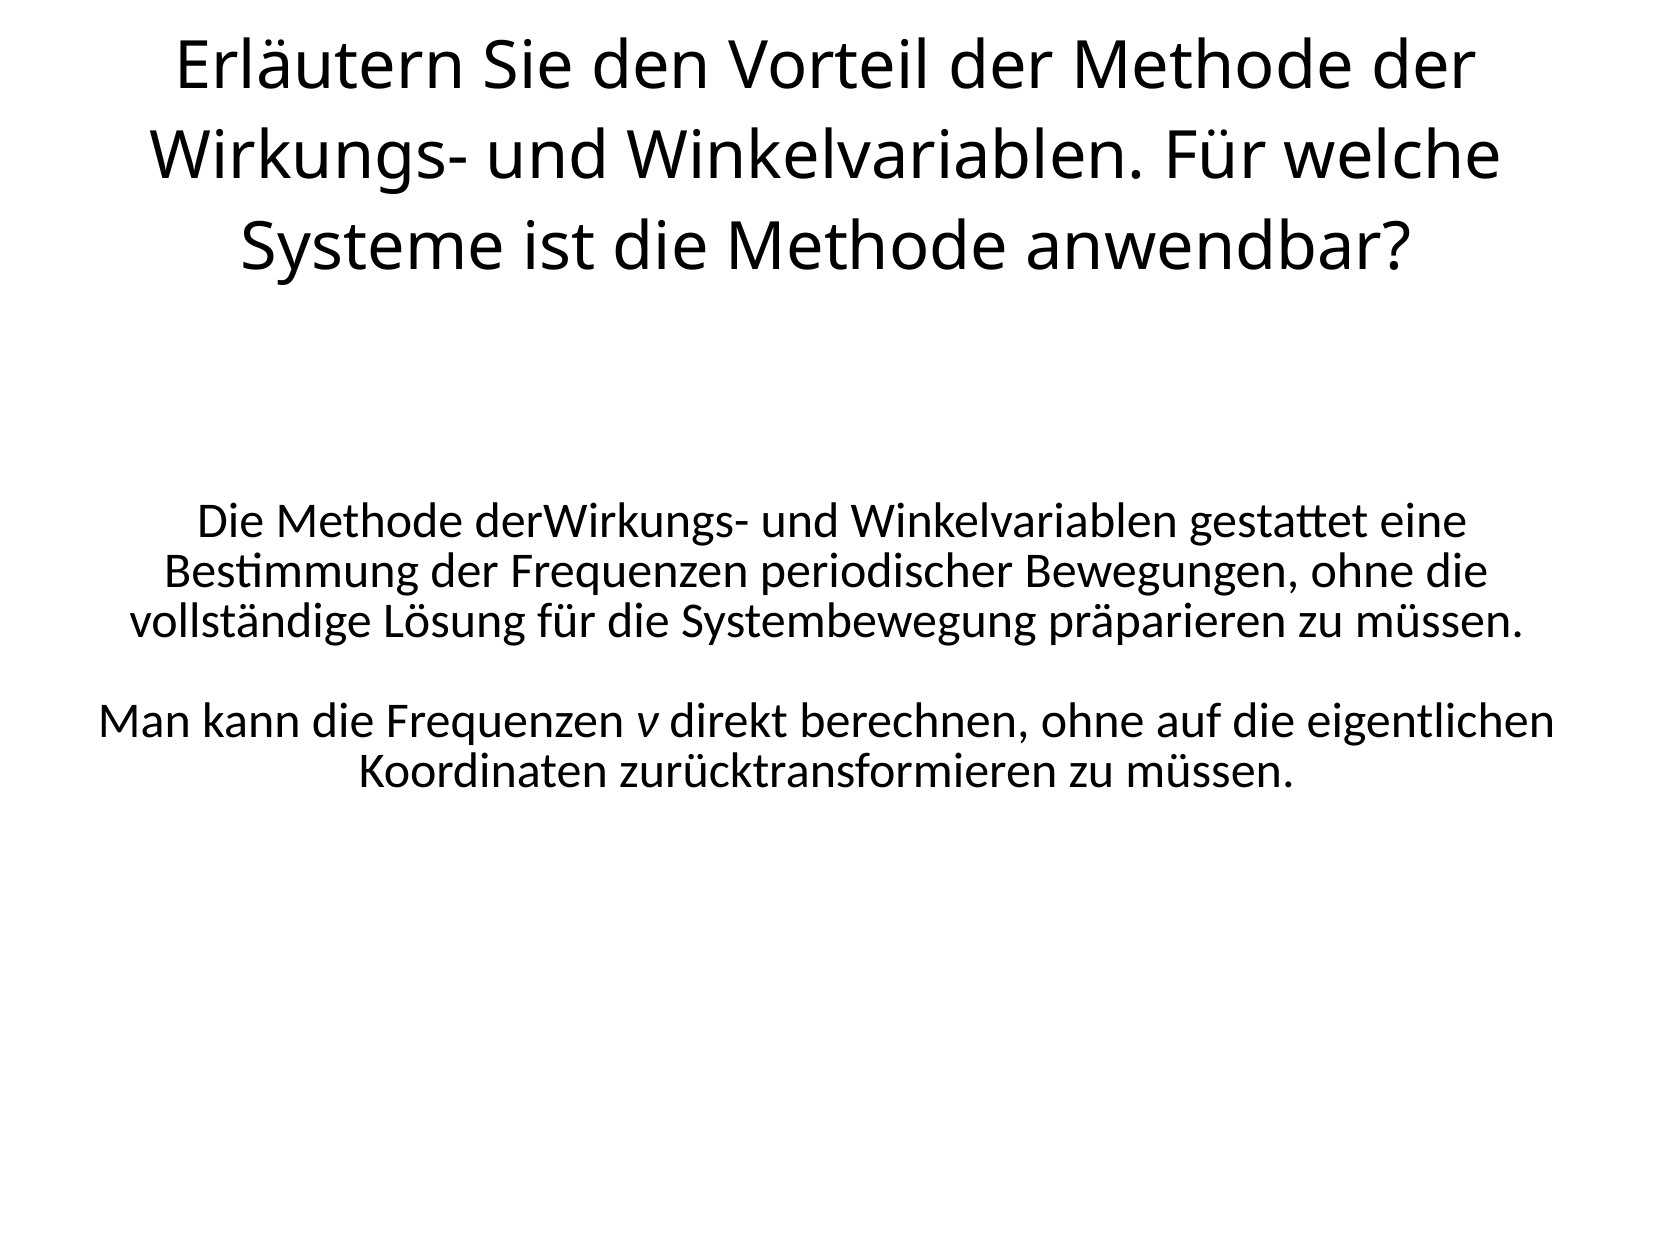

# Erläutern Sie den Vorteil der Methode der Wirkungs- und Winkelvariablen. Für welche Systeme ist die Methode anwendbar?
 Die Methode derWirkungs- und Winkelvariablen gestattet eine Bestimmung der Frequenzen periodischer Bewegungen, ohne die vollständige Lösung für die Systembewegung präparieren zu müssen.
Man kann die Frequenzen ν direkt berechnen, ohne auf die eigentlichen Koordinaten zurücktransformieren zu müssen.